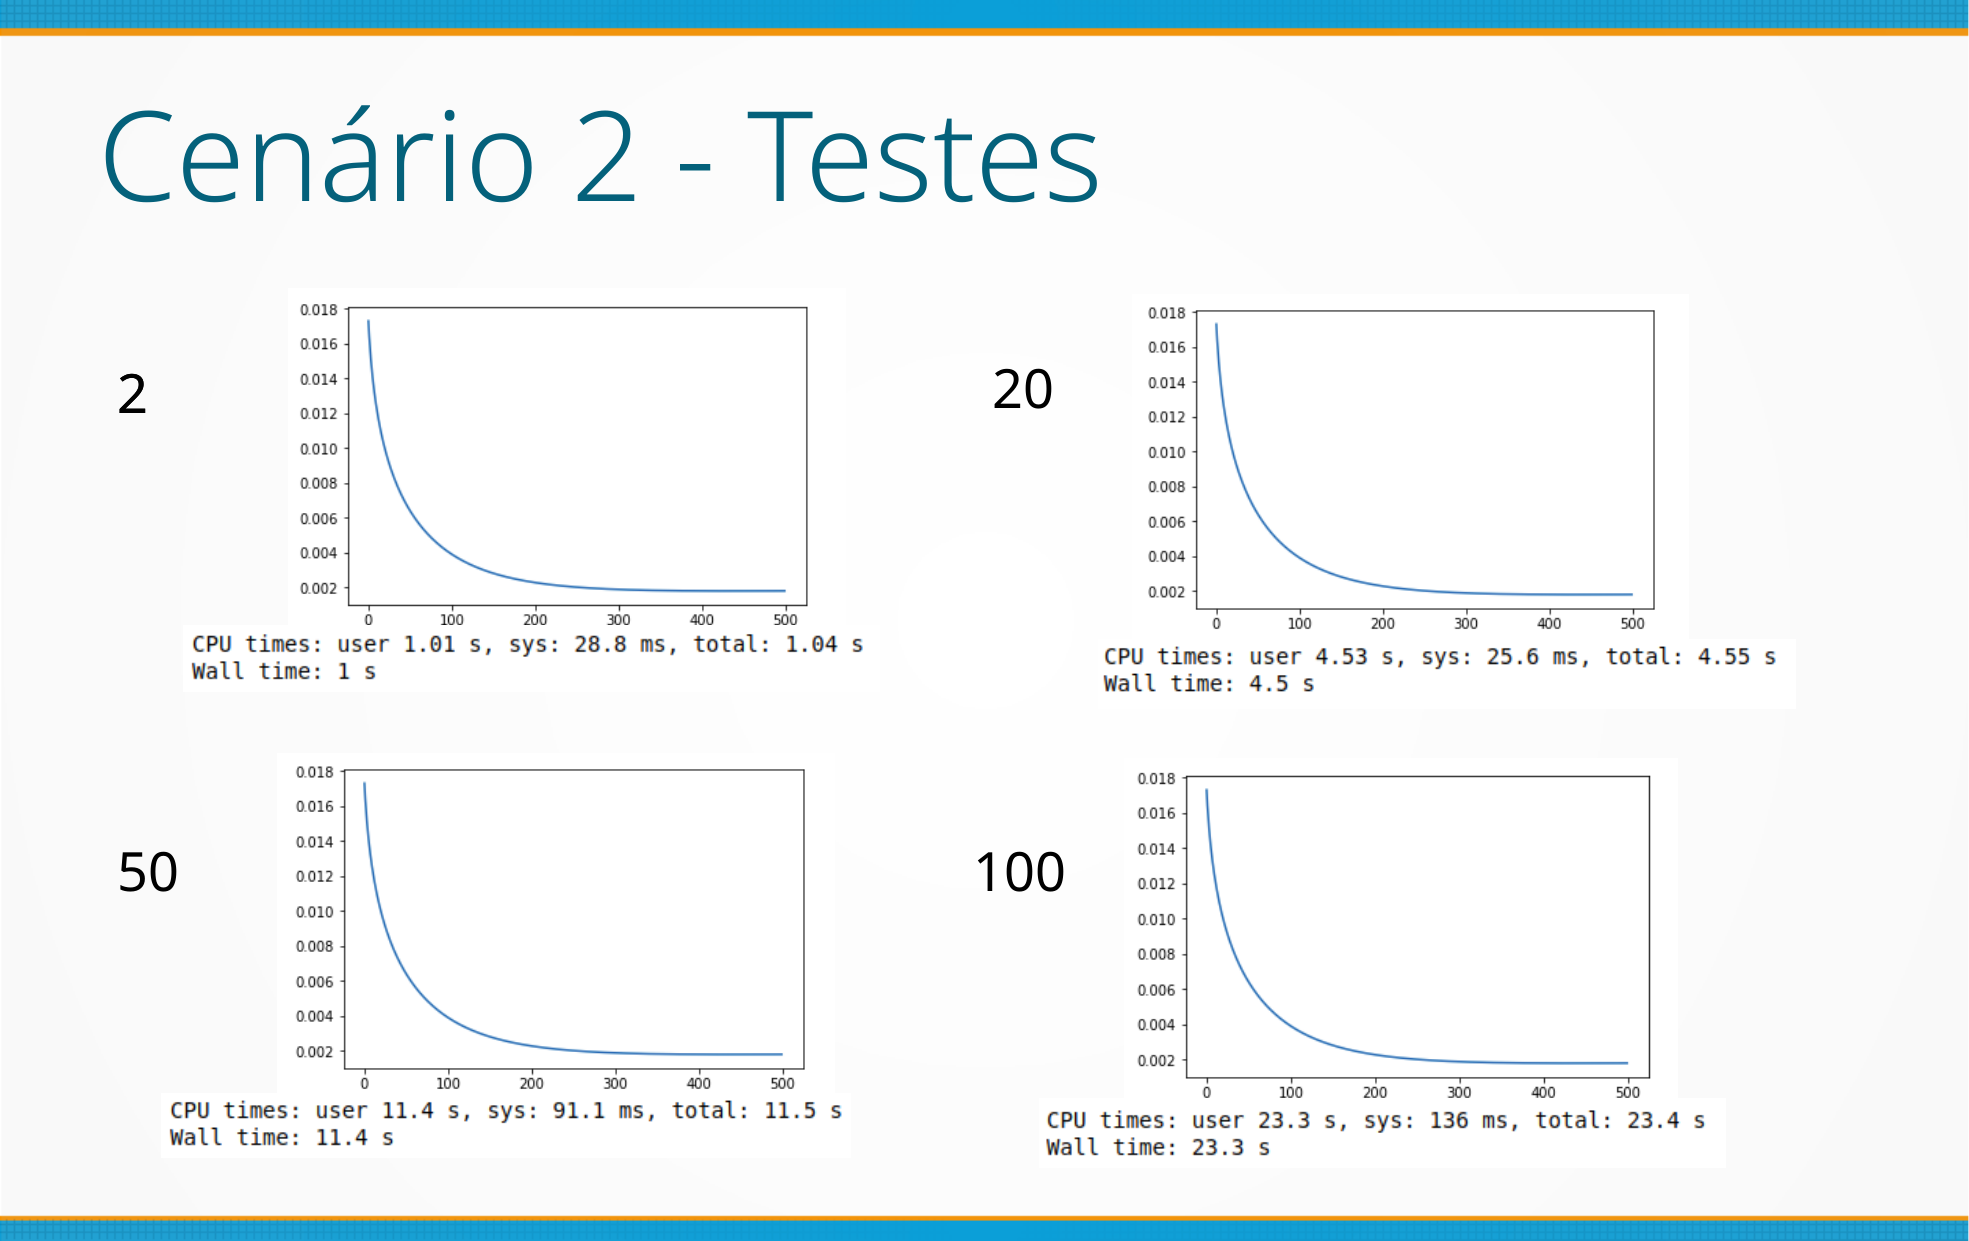

# Cenário 2 - Testes
20
2
2
50
100